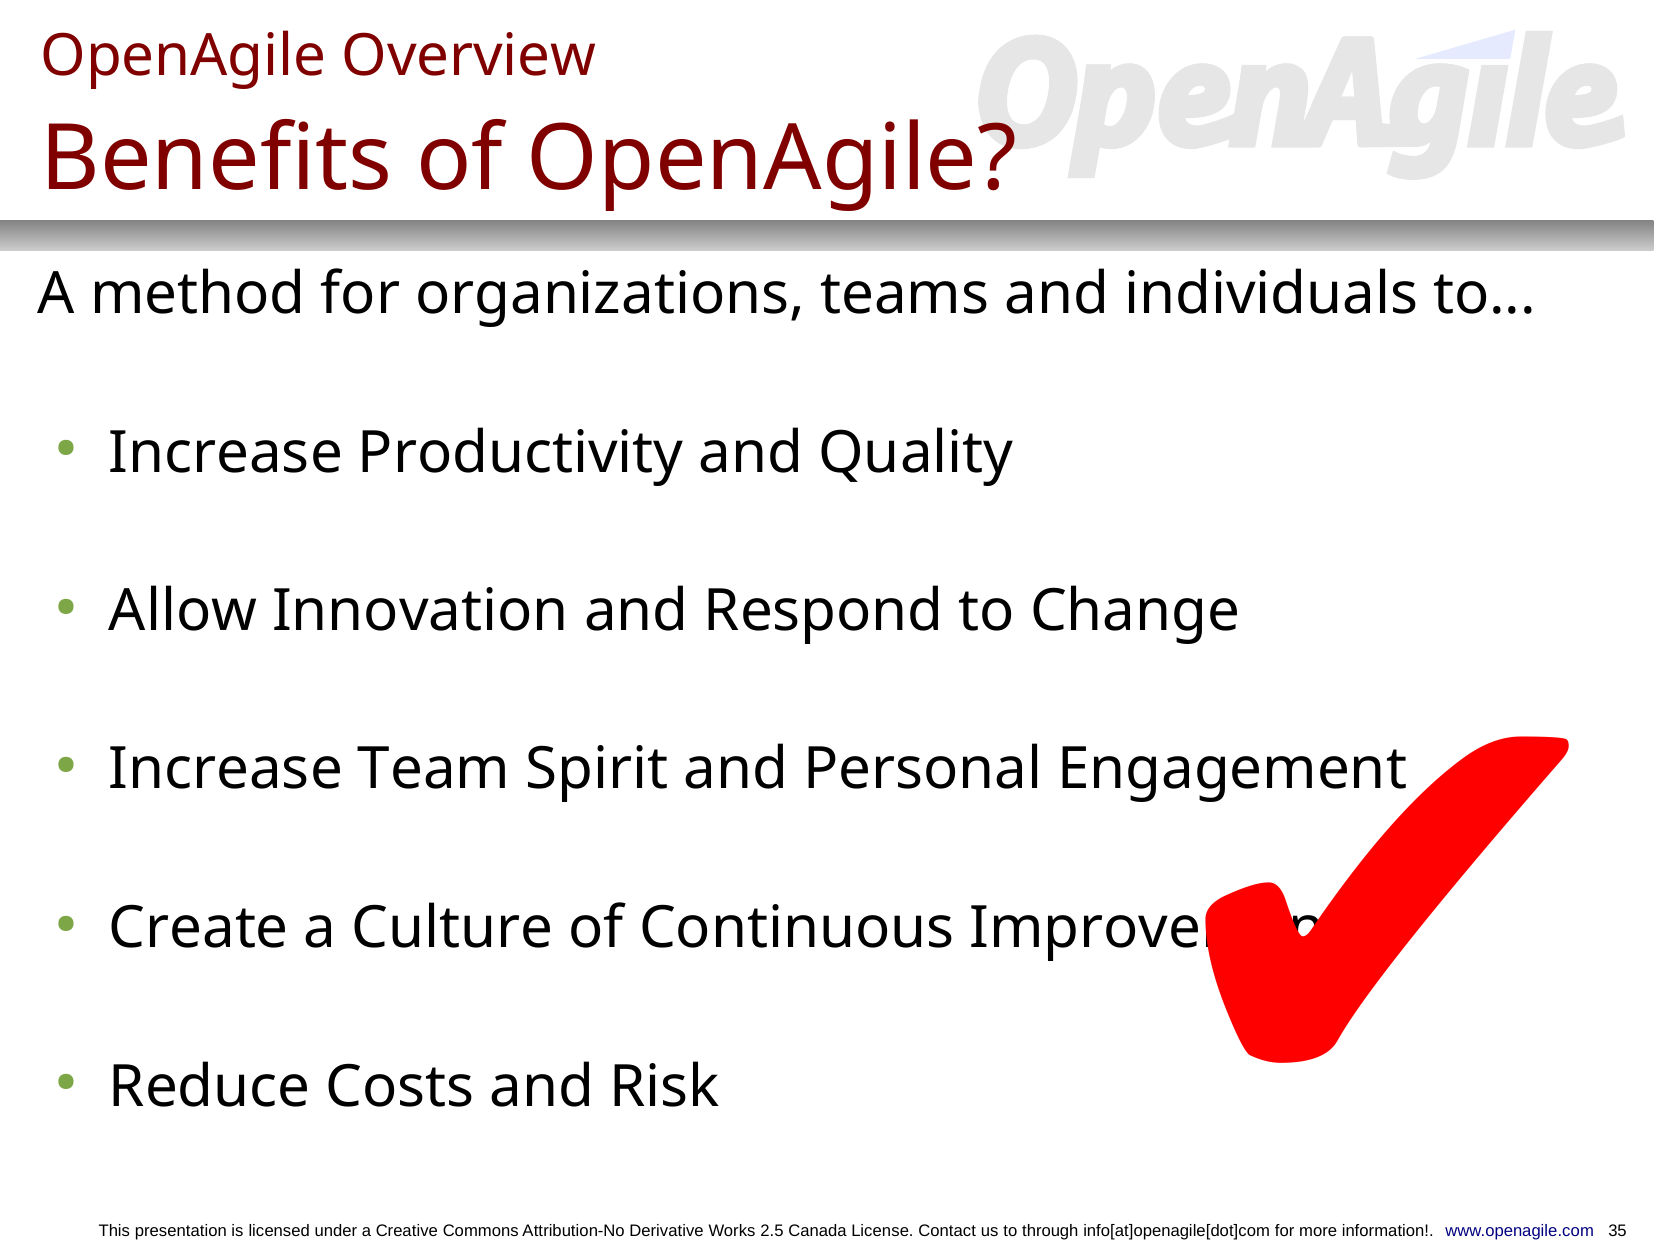

# OpenAgile Overview Benefits of OpenAgile?
A method for organizations, teams and individuals to...
Increase Productivity and Quality
Allow Innovation and Respond to Change
Increase Team Spirit and Personal Engagement
Create a Culture of Continuous Improvement
Reduce Costs and Risk
✔